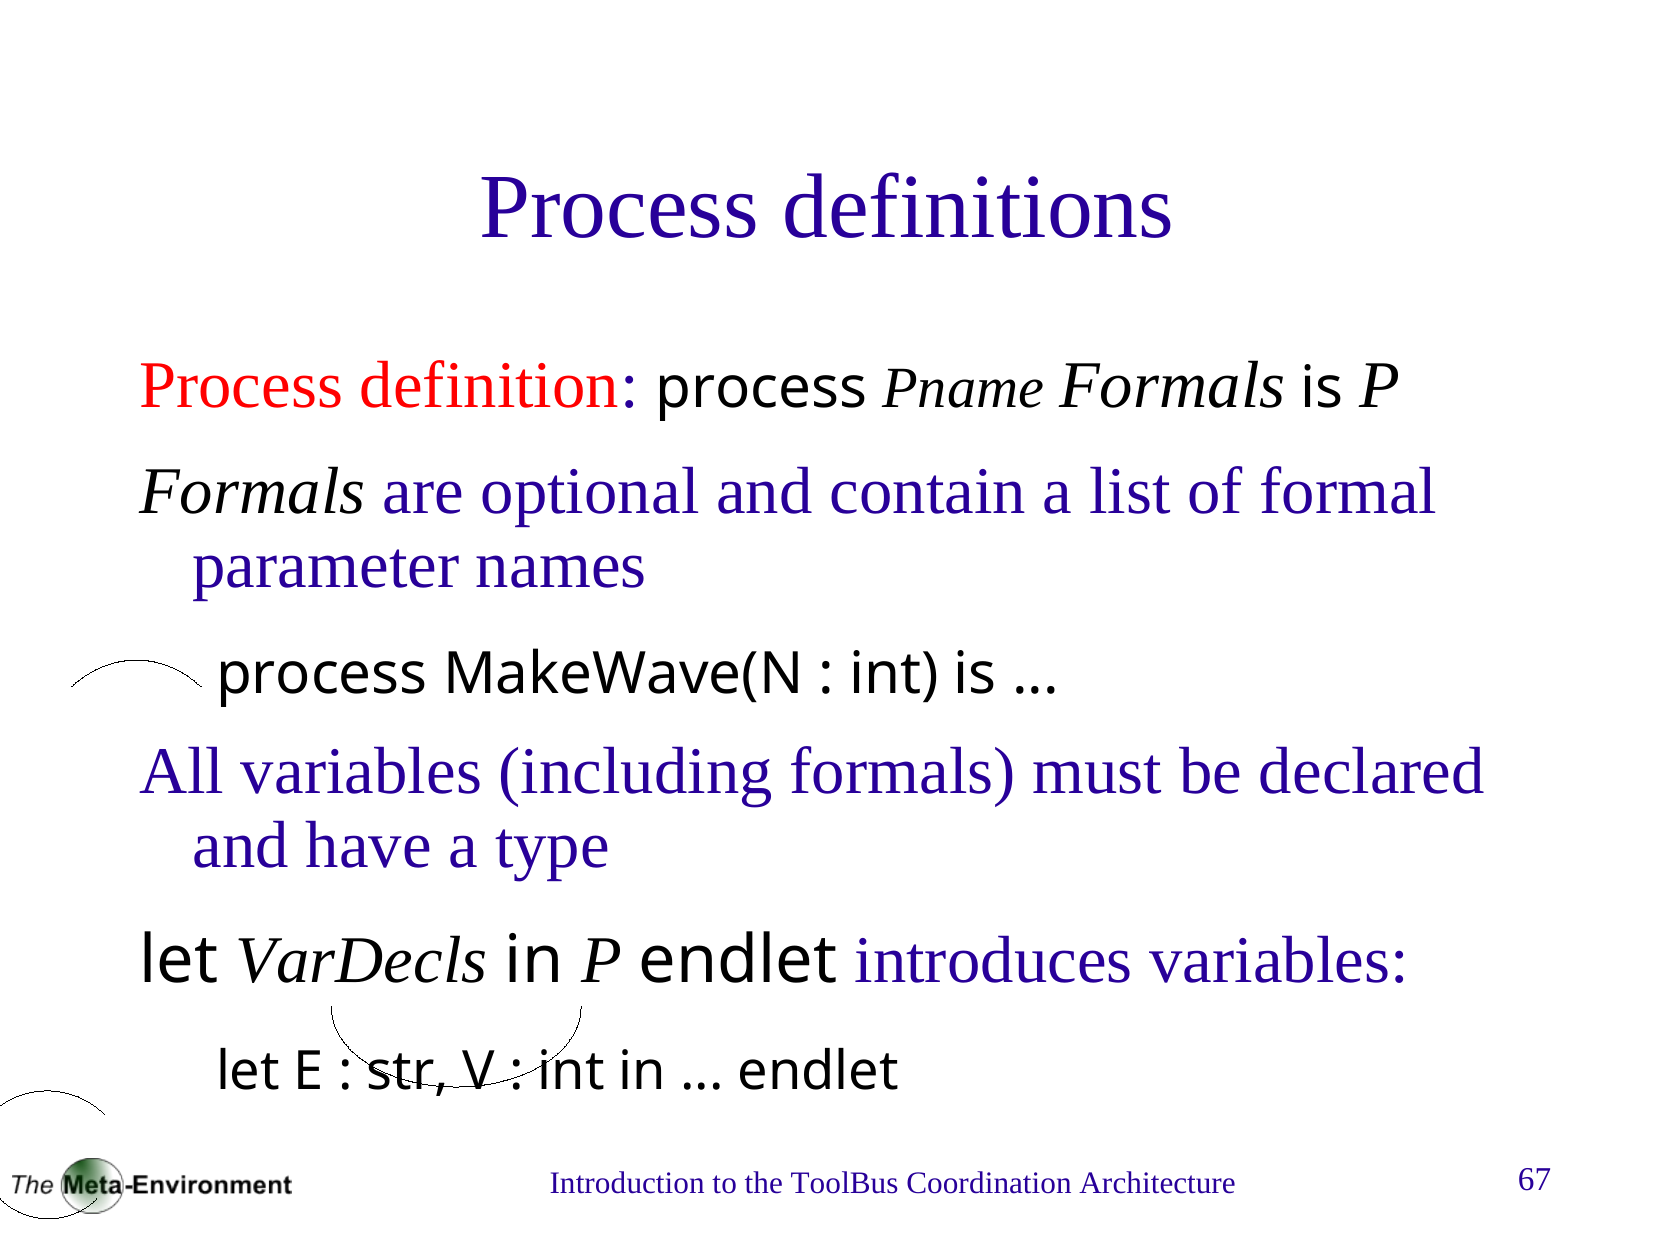

# Process definitions
Process definition: process Pname Formals is P
Formals are optional and contain a list of formal parameter names
process MakeWave(N : int) is ...
All variables (including formals) must be declared and have a type
let VarDecls in P endlet introduces variables:
let E : str, V : int in ... endlet